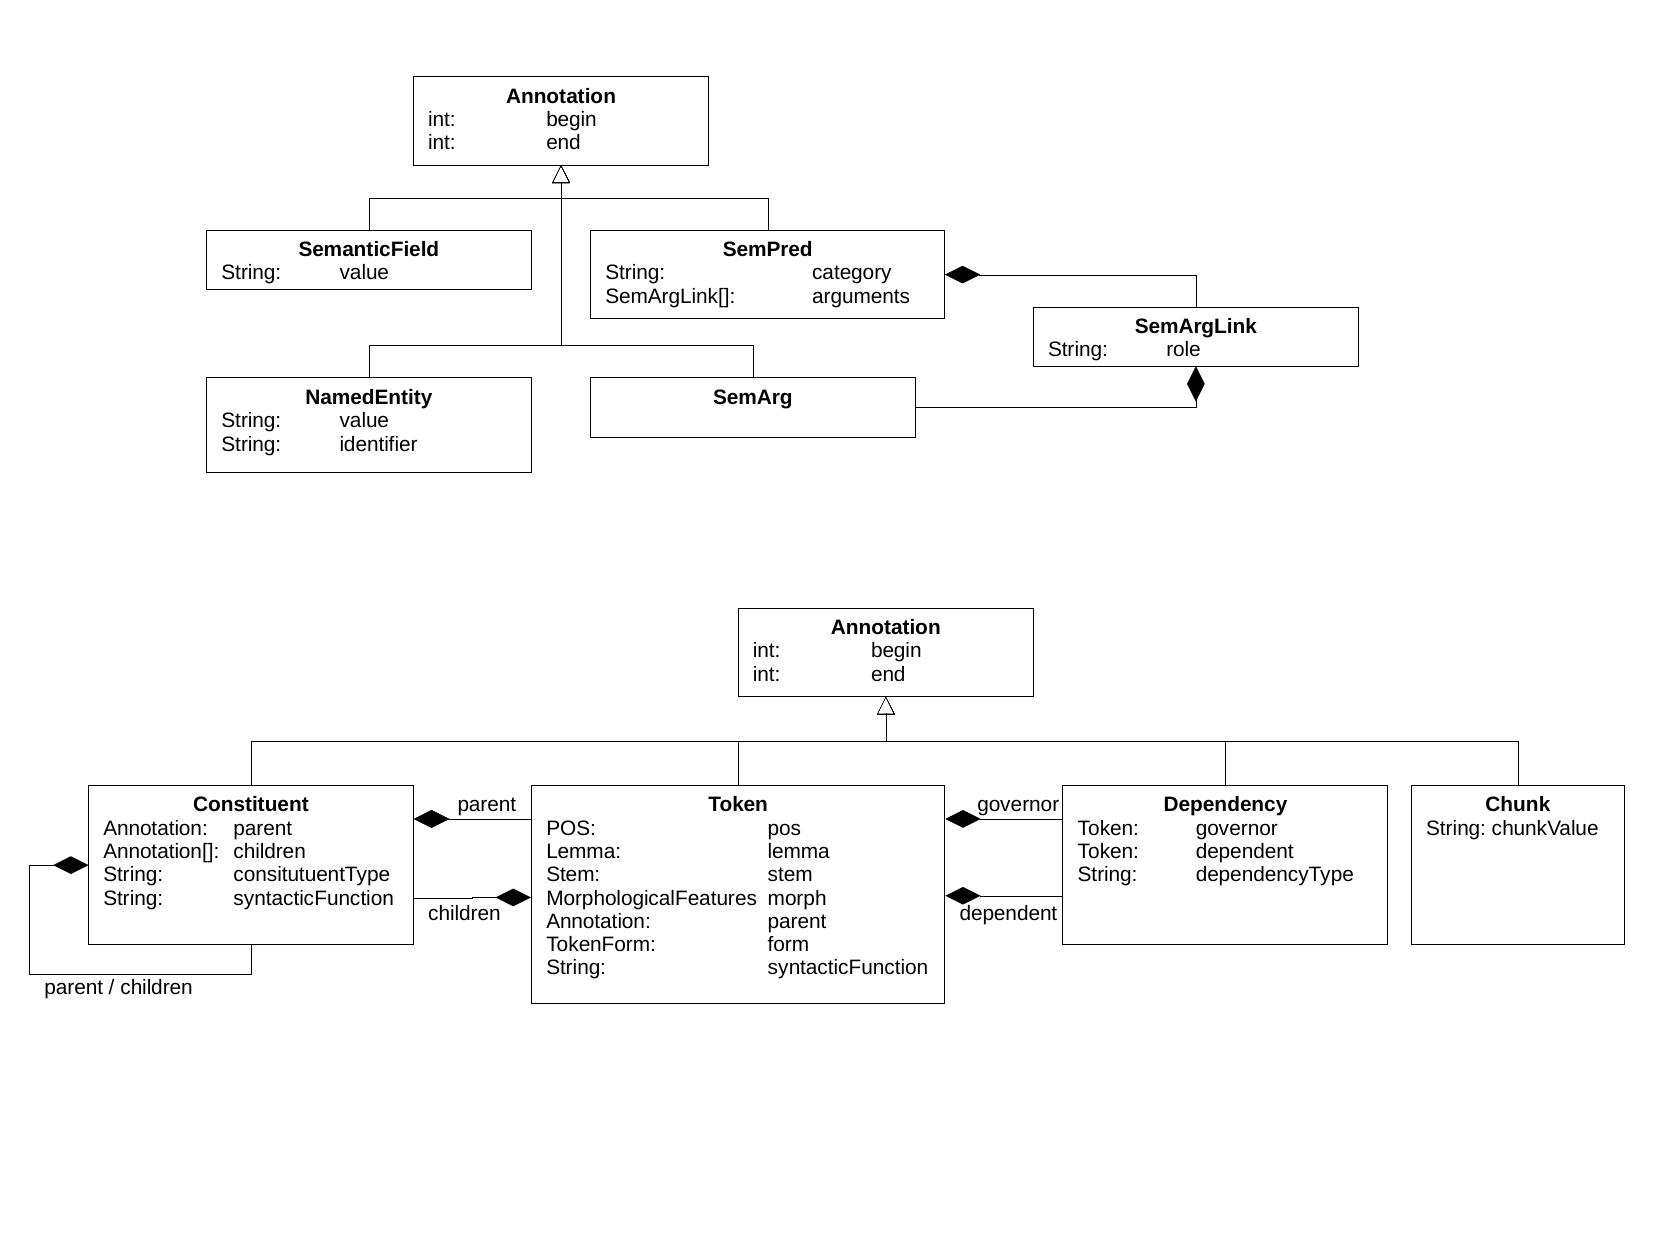

Annotation
int: 	begin
int: 	end
SemanticField
String: 	value
SemPred
String: 	category
SemArgLink[]: 	arguments
SemArgLink
String: 	role
NamedEntity
String: 	value
String:	identifier
SemArg
Annotation
int: 	begin
int: 	end
Constituent
Annotation: 	parent
Annotation[]: 	children
String: 	consitutuentType
String: 	syntacticFunction
parent
Token
POS: 			pos
Lemma: 			lemma
Stem: 			stem
MorphologicalFeatures	morph
Annotation: 			parent
TokenForm:			form
String:			syntacticFunction
governor
Dependency
Token: 	governor
Token: 	dependent
String: 	dependencyType
Chunk
String: chunkValue
children
dependent
parent / children